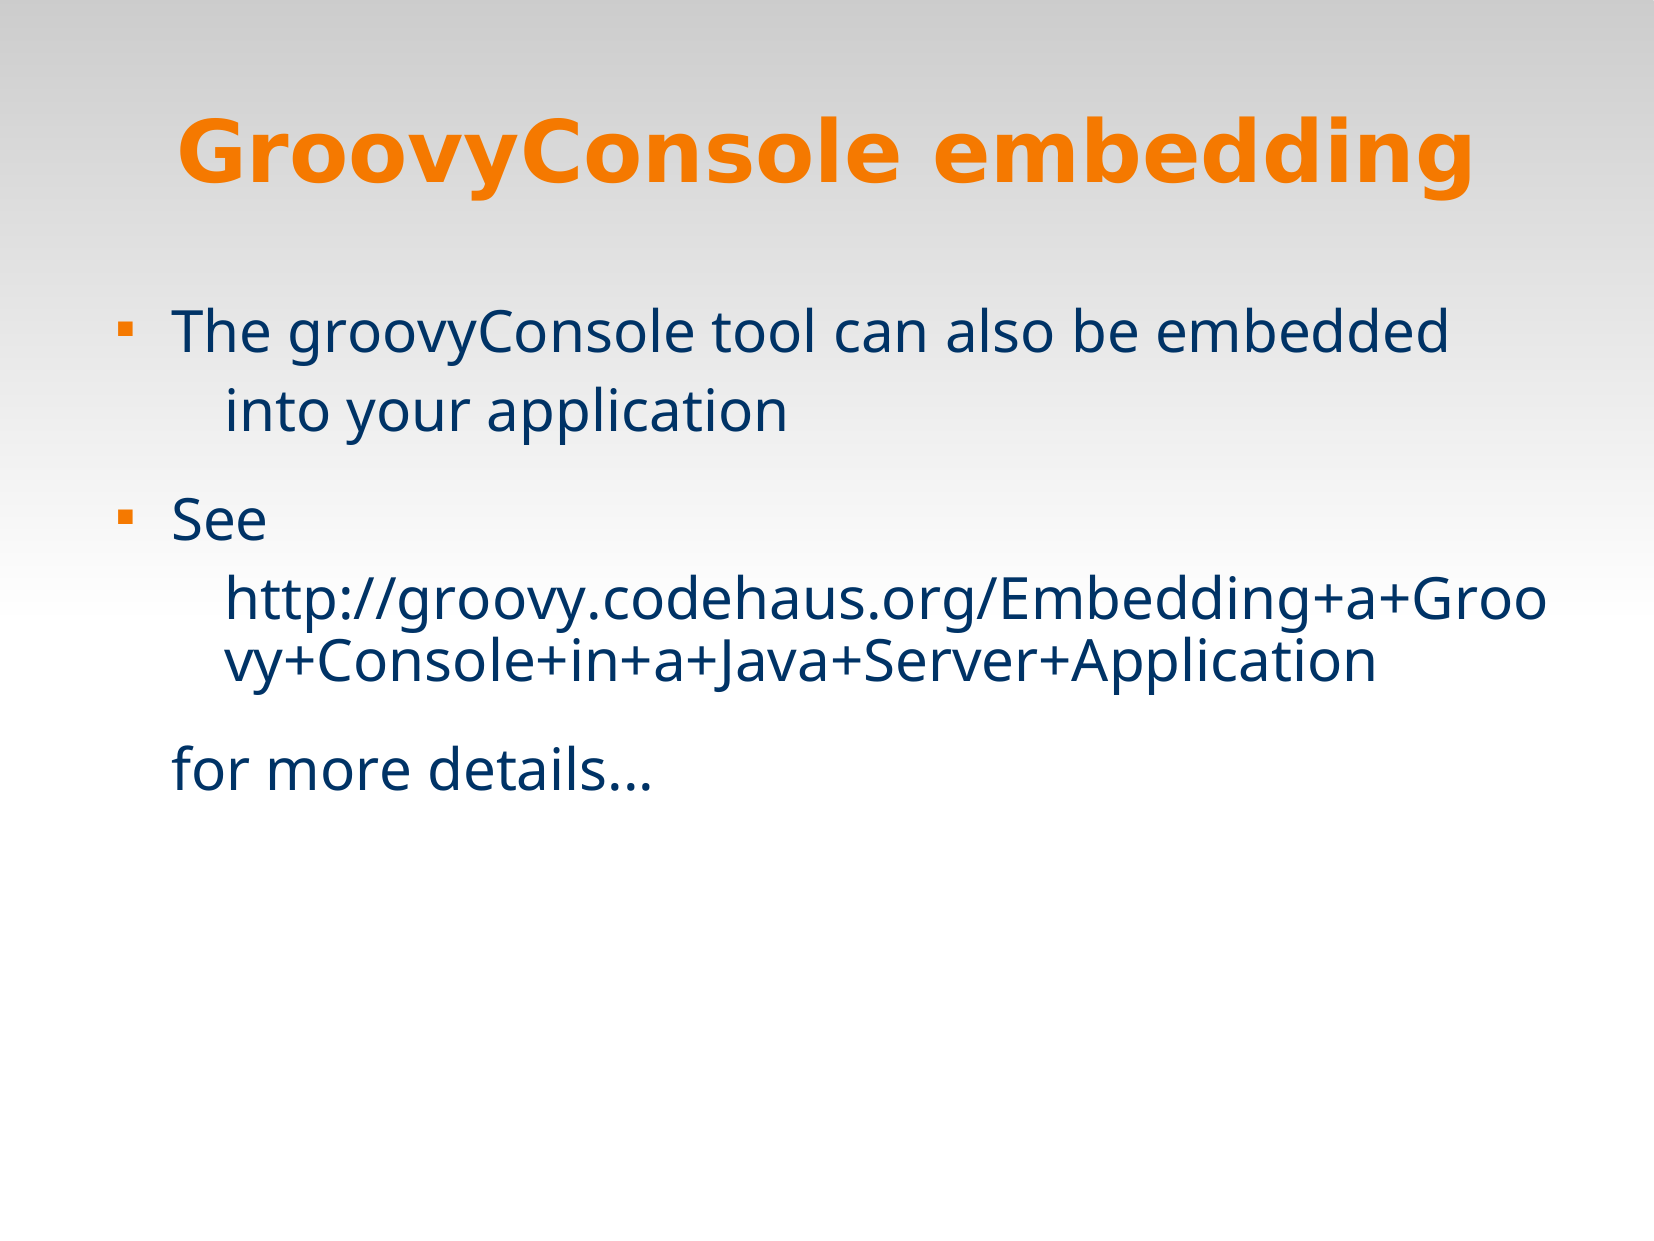

# GroovyConsole embedding
The groovyConsole tool can also be embedded into your application
See http://groovy.codehaus.org/Embedding+a+Groovy+Console+in+a+Java+Server+Application
for more details...